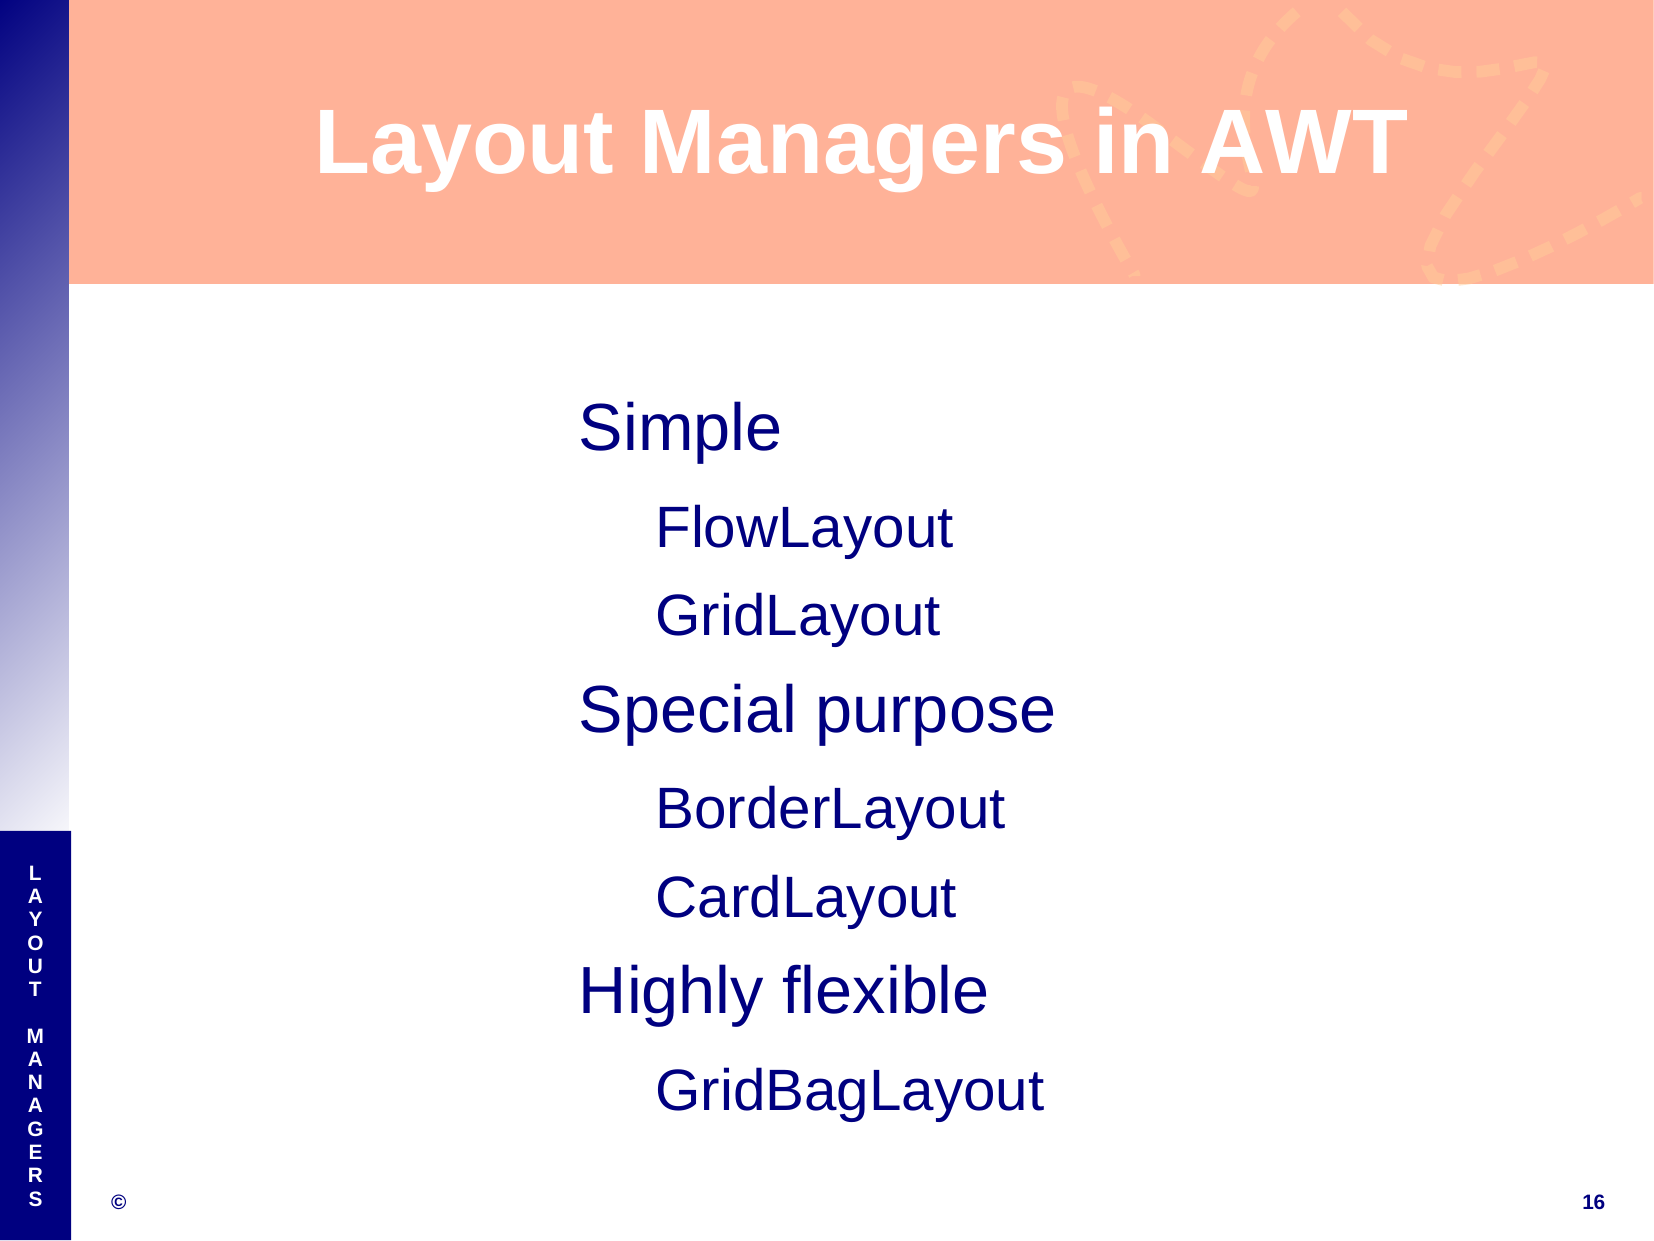

Layout Managers in AWT
# Simple
FlowLayout
GridLayout
Special purpose
BorderLayout
CardLayout
Highly flexible
GridBagLayout
L
A
Y
O
U
T
M
A
N
A
G
E
R
S